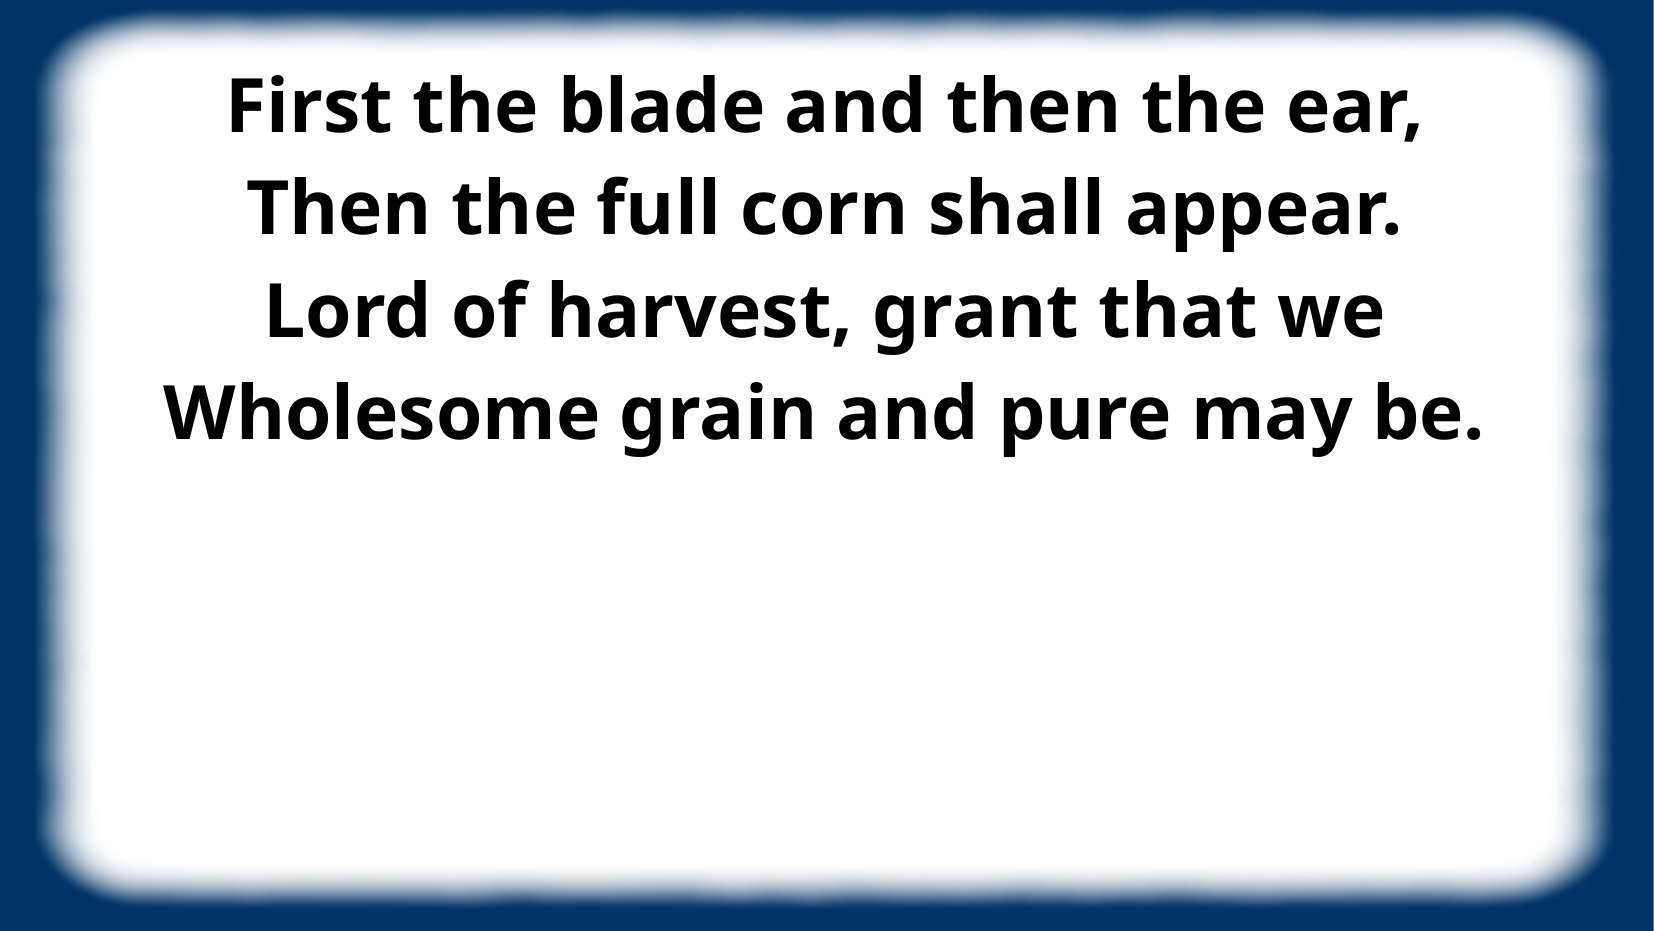

First the blade and then the ear,
Then the full corn shall appear.
Lord of harvest, grant that we
Wholesome grain and pure may be.